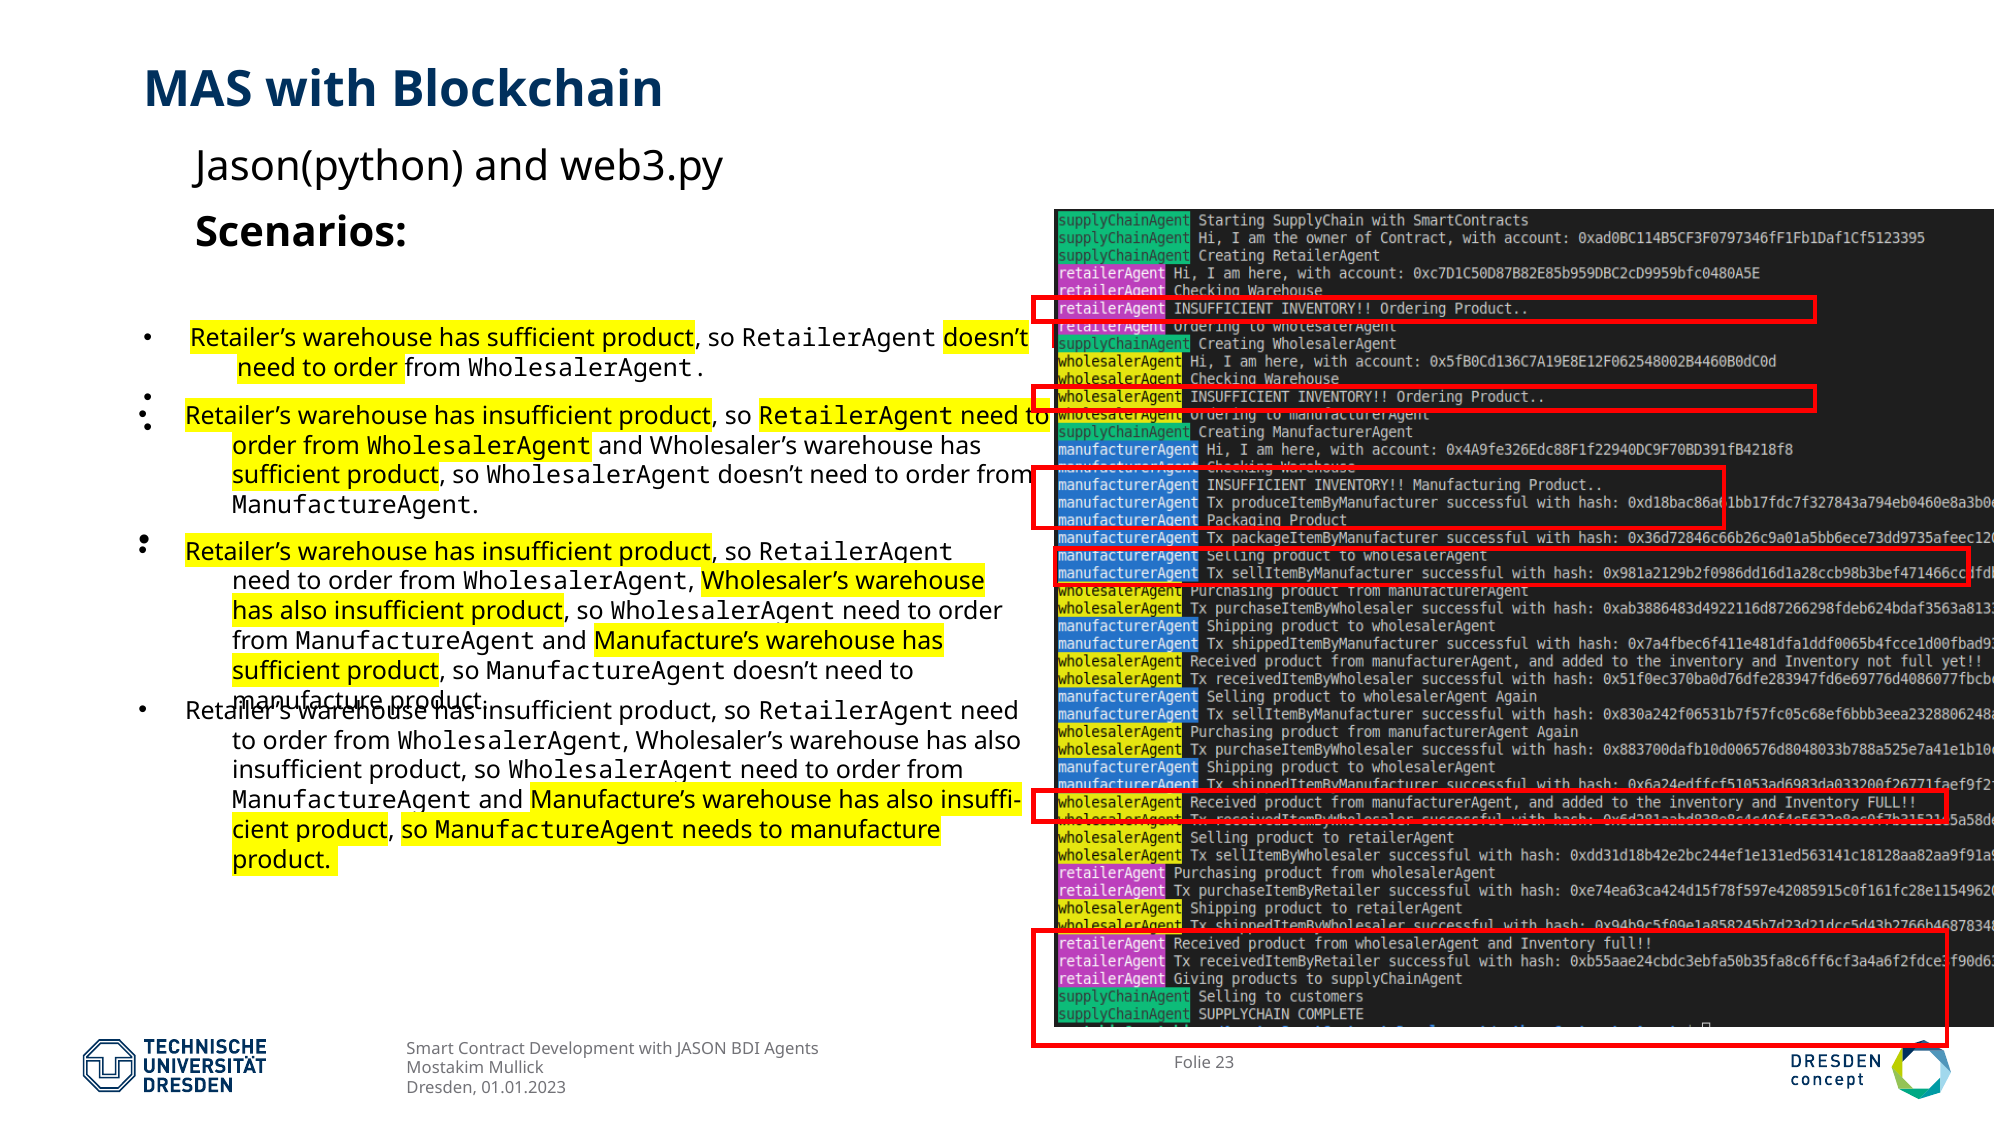

# MAS with Blockchain
Jason(python) and web3.py
Scenarios:
Retailer’s warehouse has sufficient product, so RetailerAgent doesn’t need to order from WholesalerAgent.
Retailer’s warehouse has insufficient product, so RetailerAgent need to order from WholesalerAgent and Wholesaler’s warehouse has sufficient product, so WholesalerAgent doesn’t need to order from ManufactureAgent.
Retailer’s warehouse has insufficient product, so RetailerAgent need to order from WholesalerAgent, Wholesaler’s warehouse has also insufficient product, so WholesalerAgent need to order from ManufactureAgent and Manufacture’s warehouse has sufficient product, so ManufactureAgent doesn’t need to manufacture product.
Retailer’s warehouse has insufficient product, so RetailerAgent need to order from WholesalerAgent, Wholesaler’s warehouse has also insufficient product, so WholesalerAgent need to order from ManufactureAgent and Manufacture’s warehouse has also insuffi-
cient product, so ManufactureAgent needs to manufacture product.